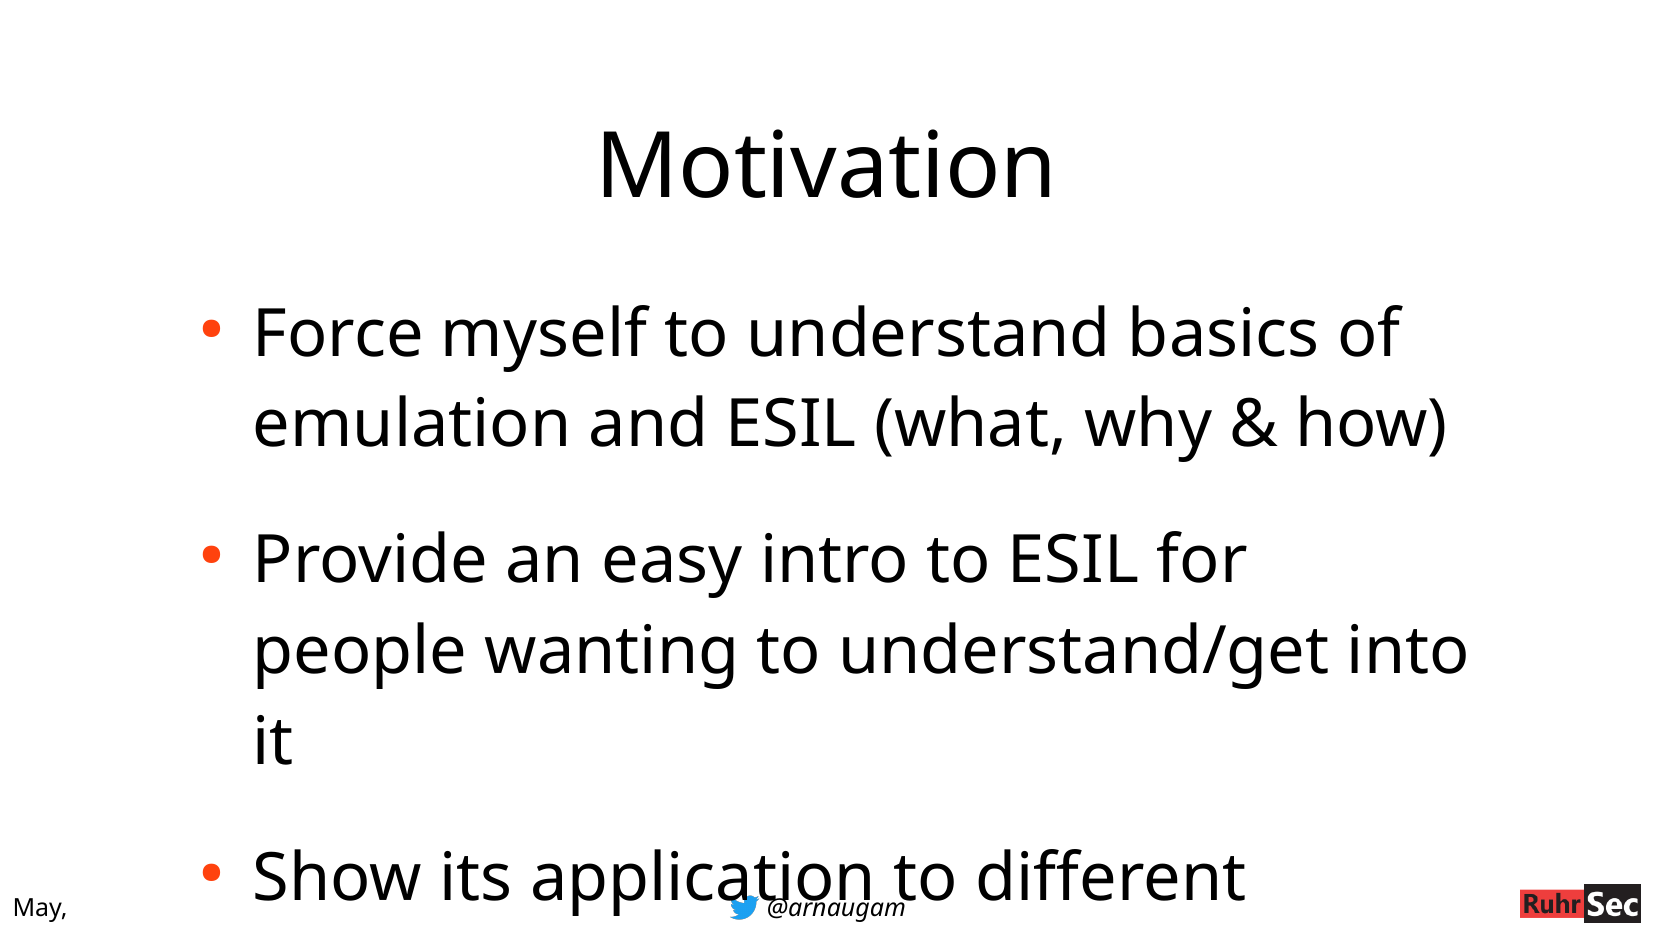

# Motivation
Force myself to understand basics of emulation and ESIL (what, why & how)
Provide an easy intro to ESIL for people wanting to understand/get into it
Show its application to different scenarios